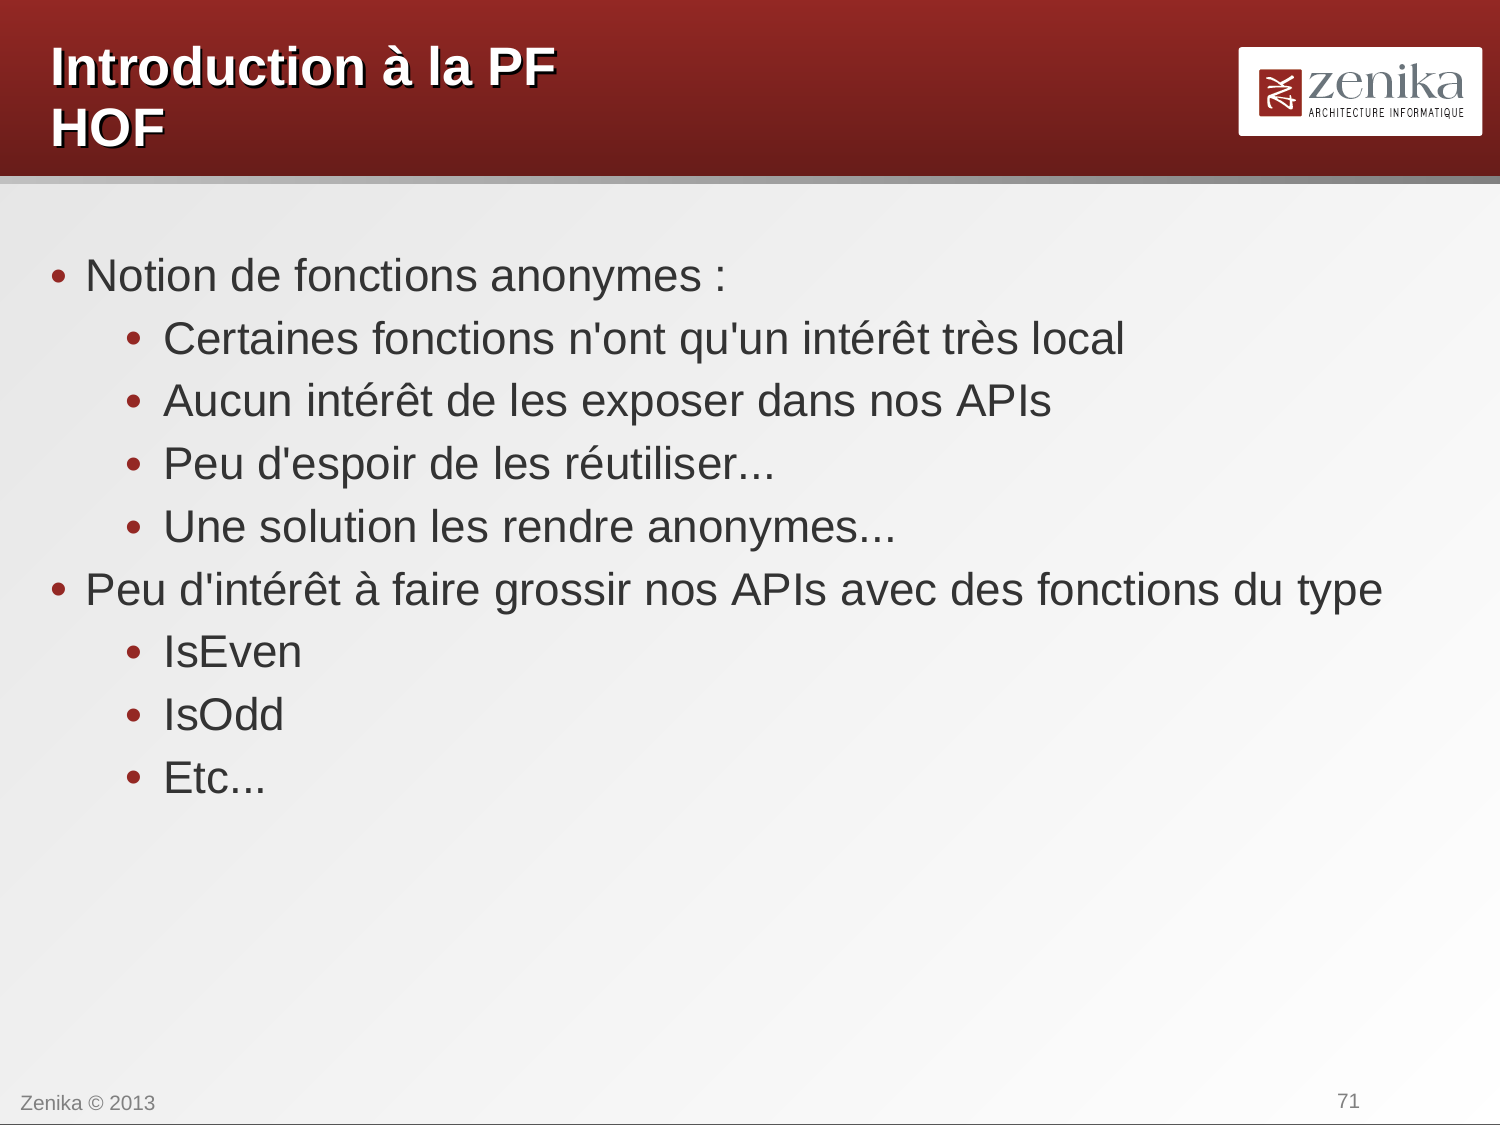

# Introduction à la PF HOF
Notion de fonctions anonymes :
Certaines fonctions n'ont qu'un intérêt très local
Aucun intérêt de les exposer dans nos APIs
Peu d'espoir de les réutiliser...
Une solution les rendre anonymes...
Peu d'intérêt à faire grossir nos APIs avec des fonctions du type
IsEven
IsOdd
Etc...